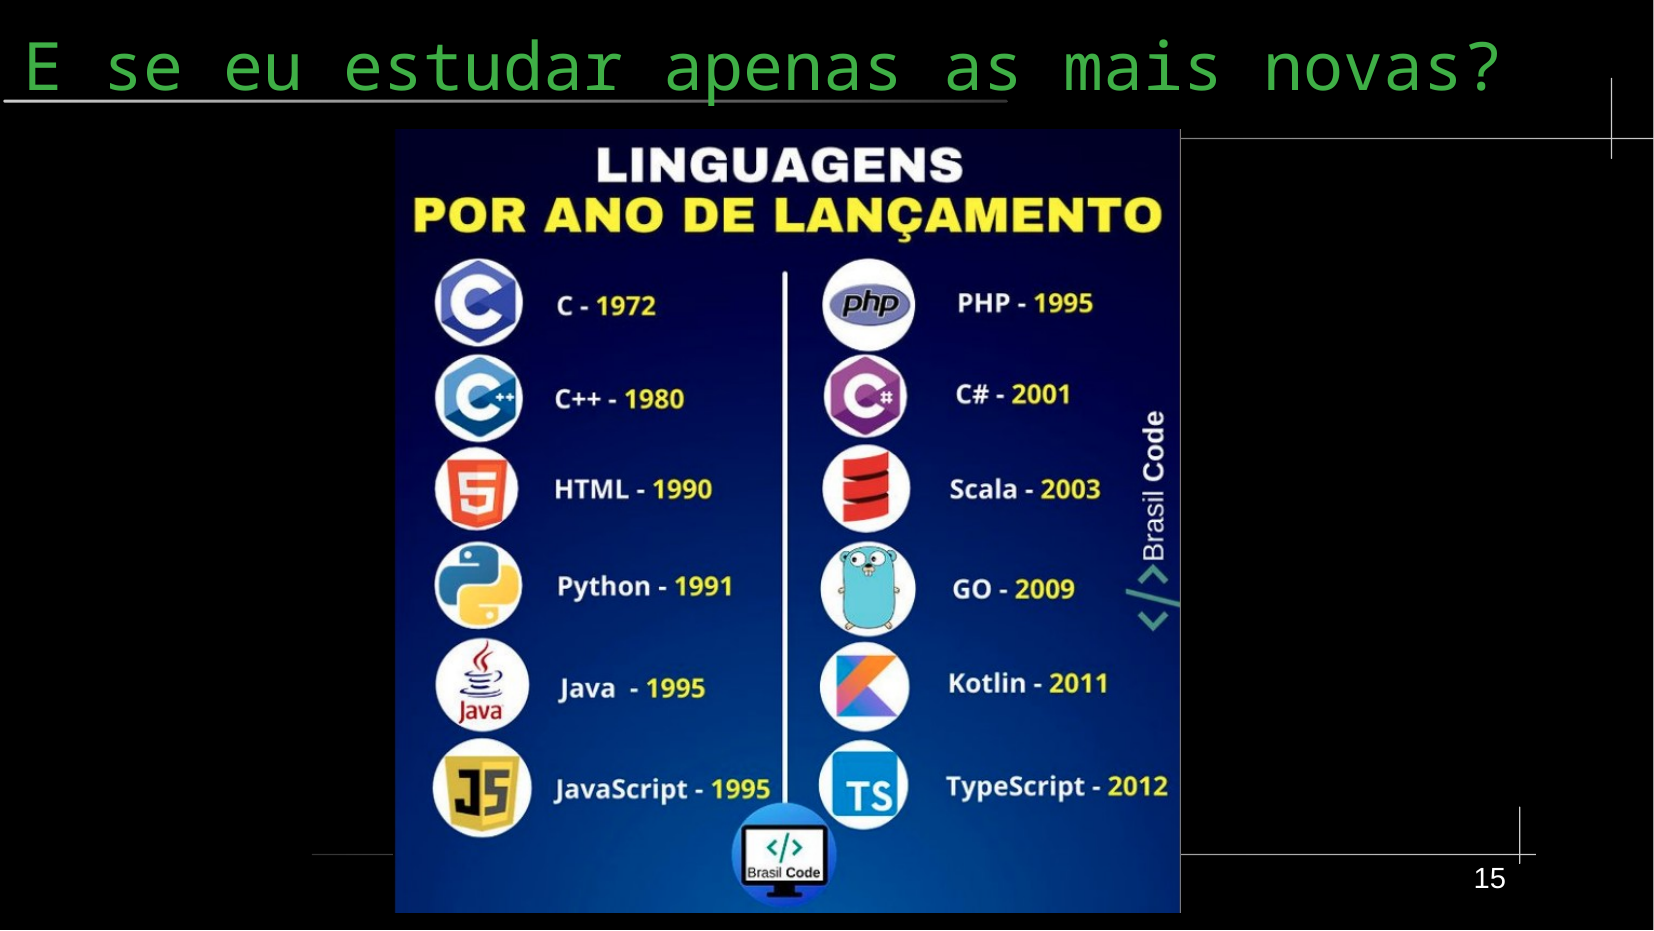

# E se eu estudar apenas as mais novas?
15